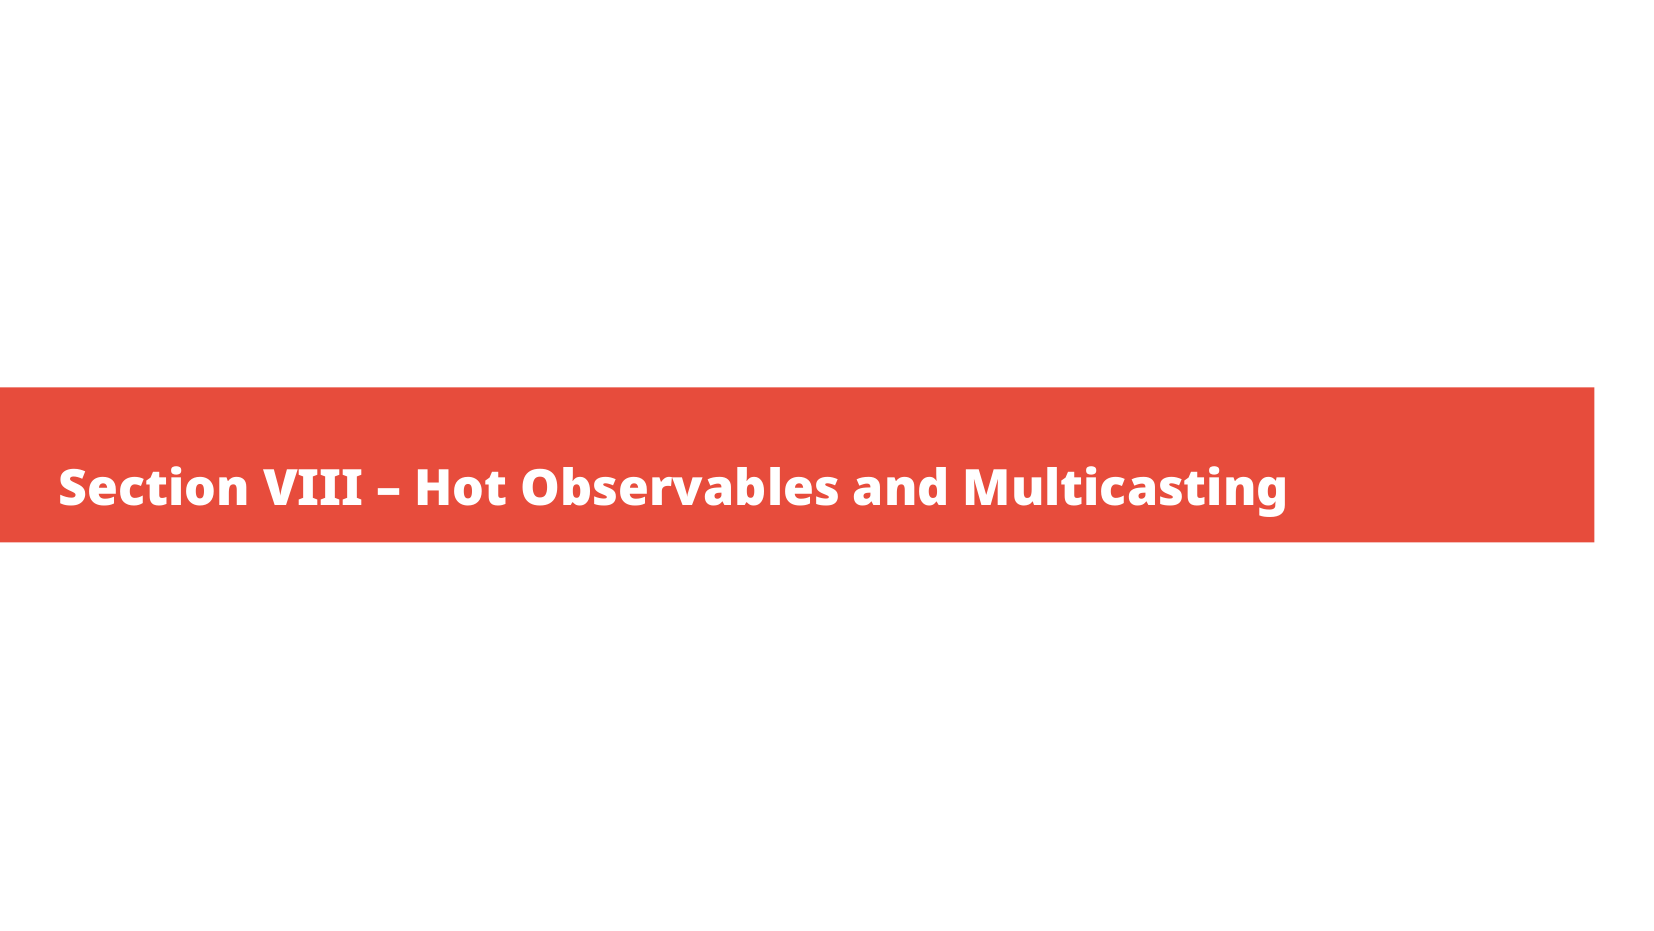

# Section VIII – Hot Observables and Multicasting